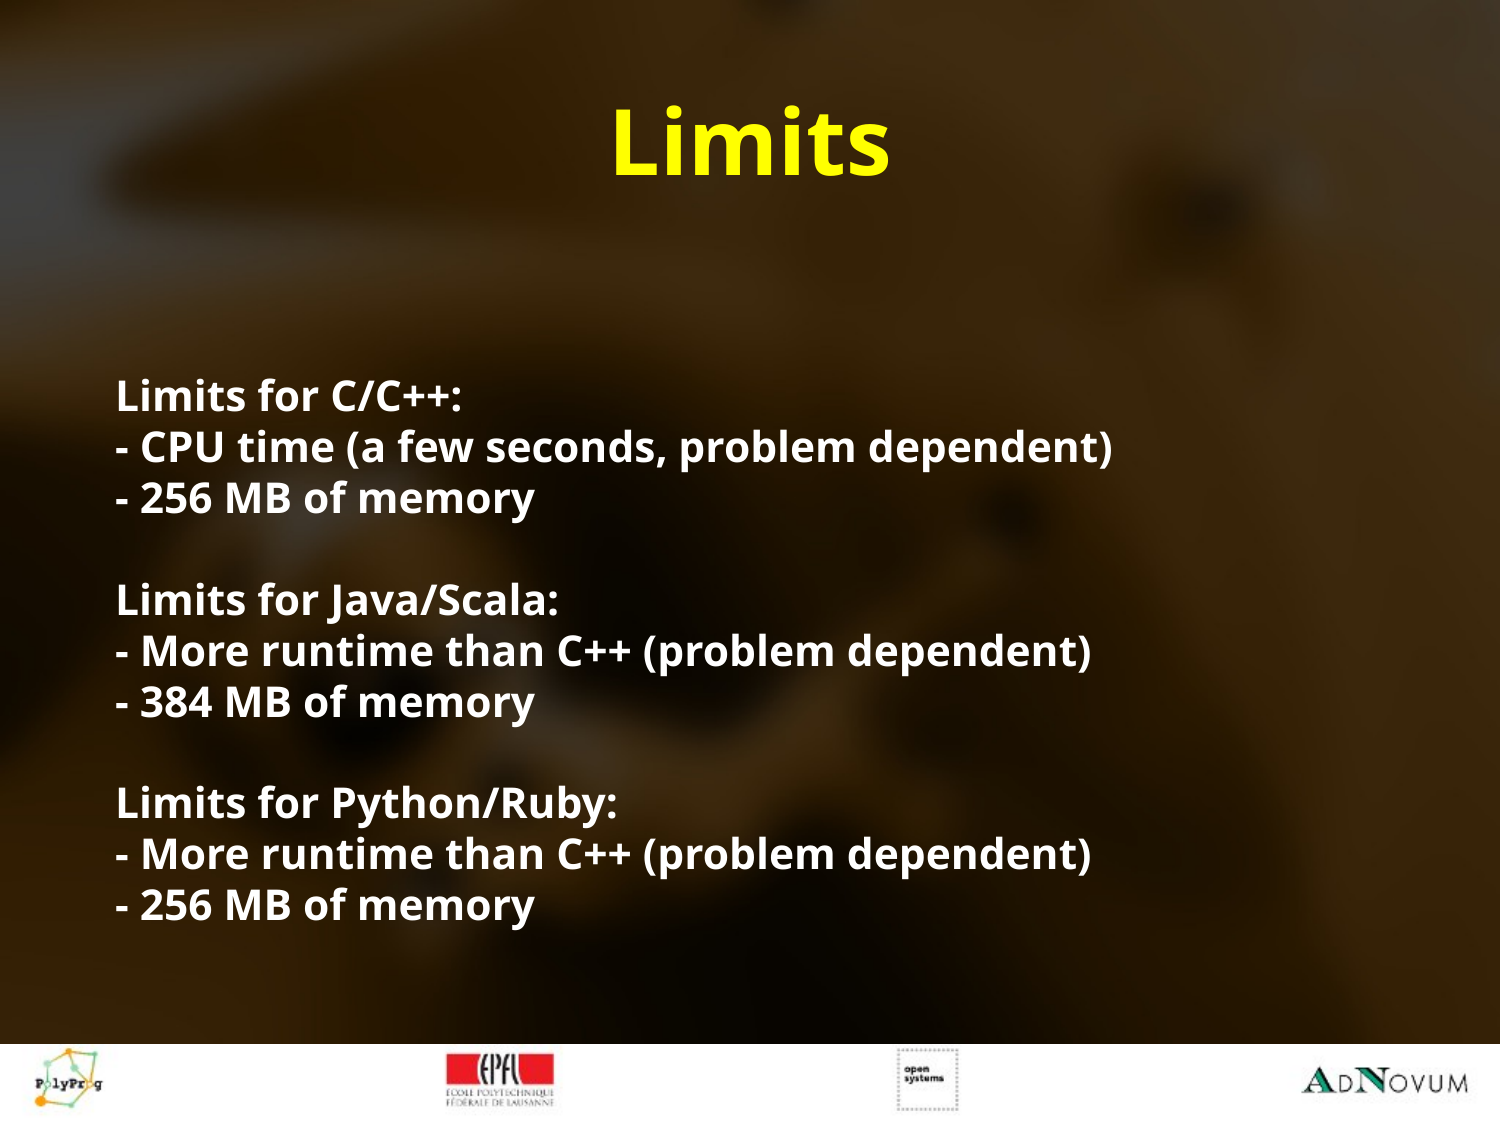

# Limits
Limits for C/C++:
- CPU time (a few seconds, problem dependent)
- 256 MB of memory
Limits for Java/Scala:
- More runtime than C++ (problem dependent)
- 384 MB of memory
Limits for Python/Ruby:
- More runtime than C++ (problem dependent)
- 256 MB of memory